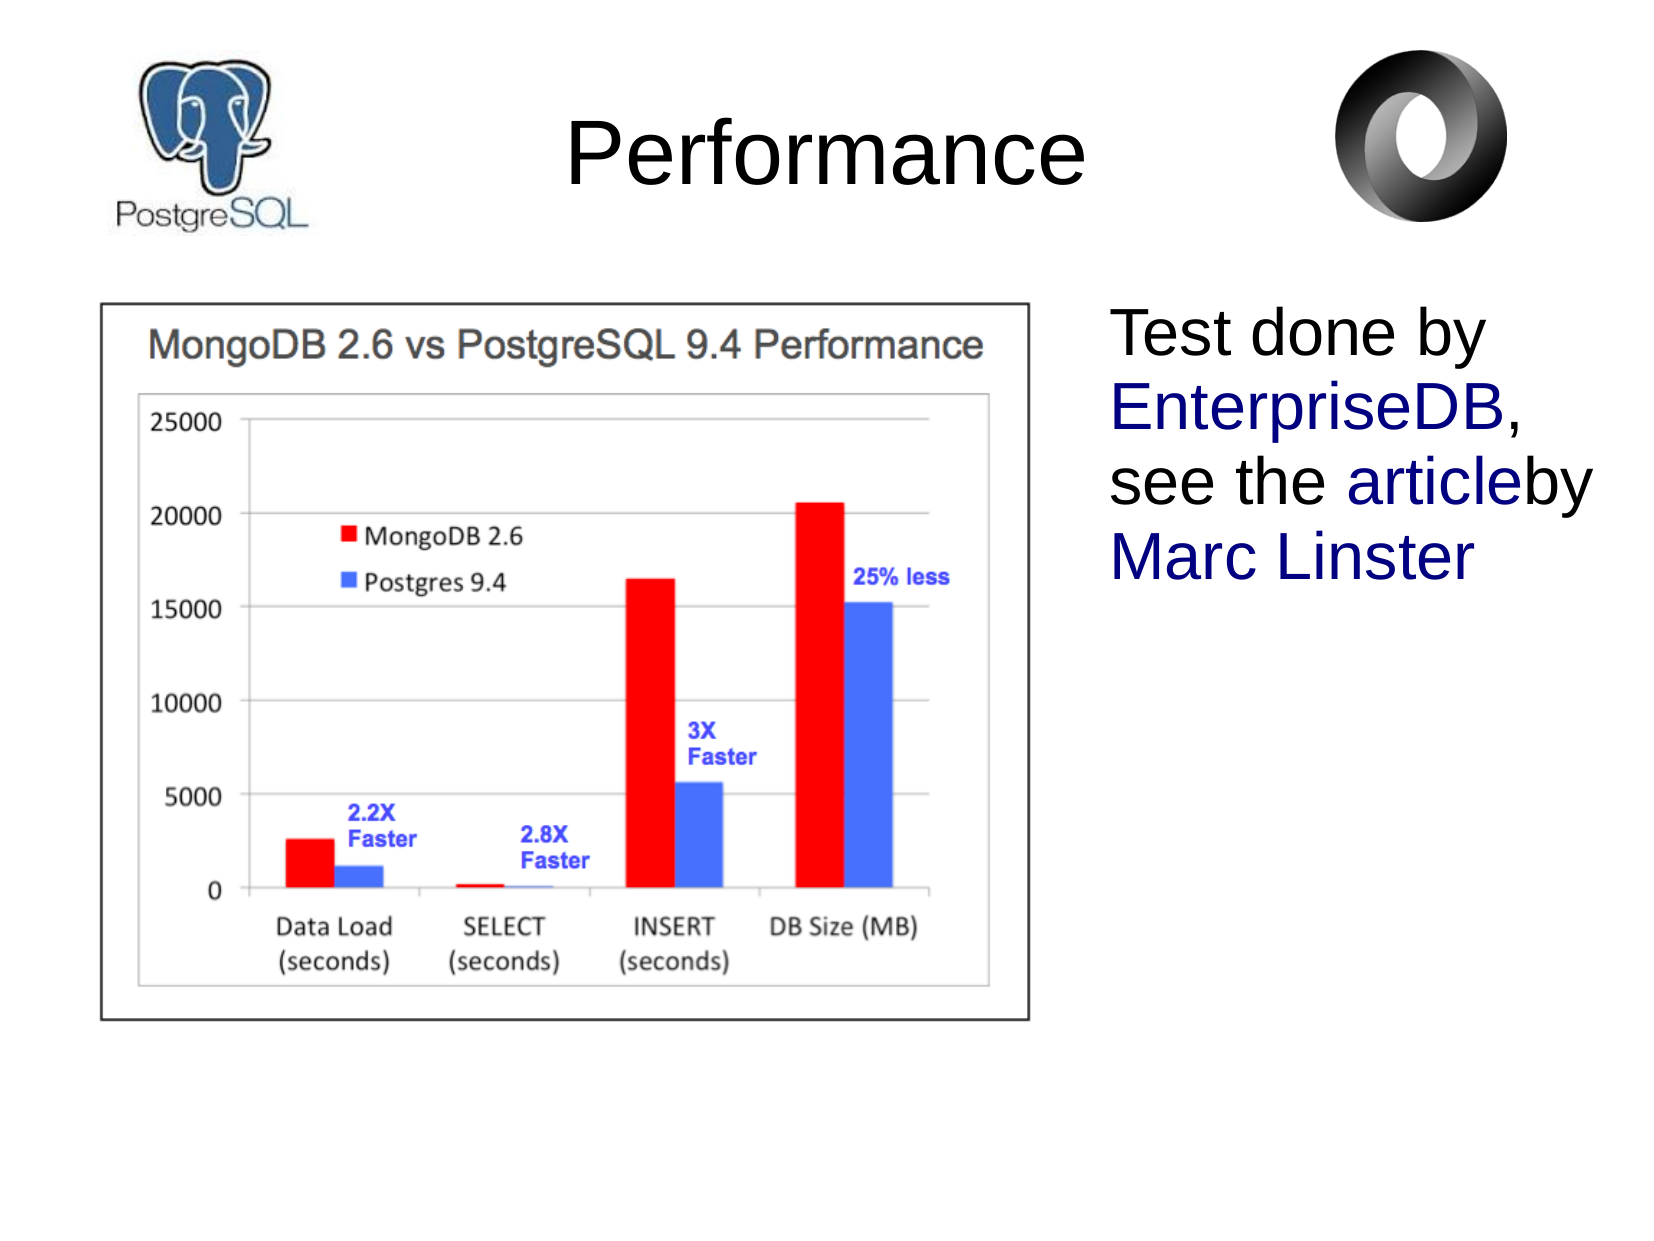

# Performance
Test done by EnterpriseDB, see the articleby Marc Linster